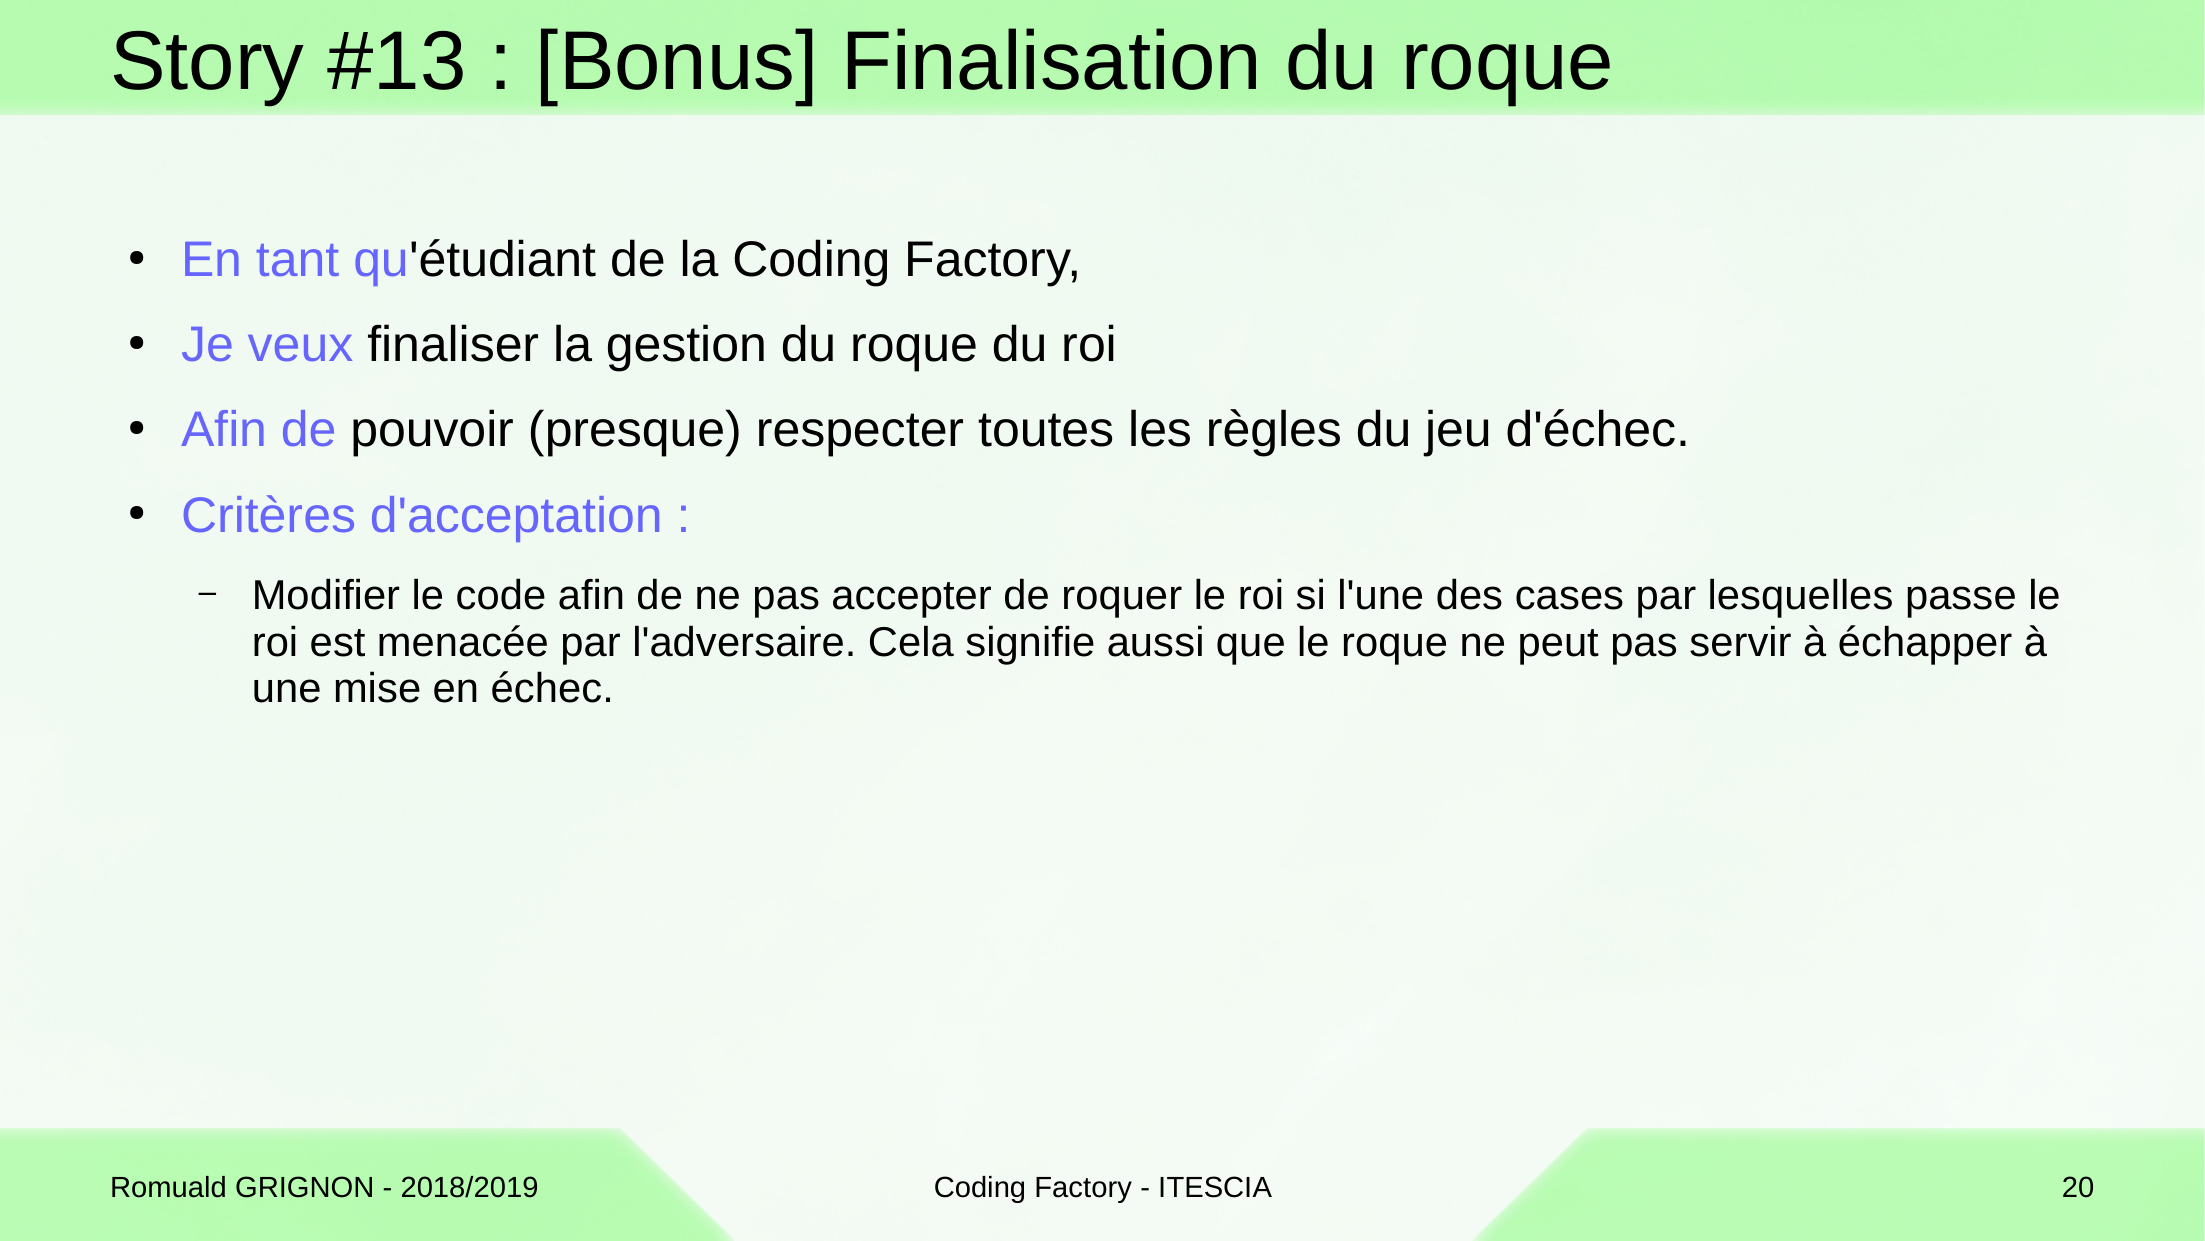

# Story #13 : [Bonus] Finalisation du roque
En tant qu'étudiant de la Coding Factory,
Je veux finaliser la gestion du roque du roi
Afin de pouvoir (presque) respecter toutes les règles du jeu d'échec.
Critères d'acceptation :
Modifier le code afin de ne pas accepter de roquer le roi si l'une des cases par lesquelles passe le roi est menacée par l'adversaire. Cela signifie aussi que le roque ne peut pas servir à échapper à une mise en échec.
Romuald GRIGNON - 2018/2019
Coding Factory - ITESCIA
20